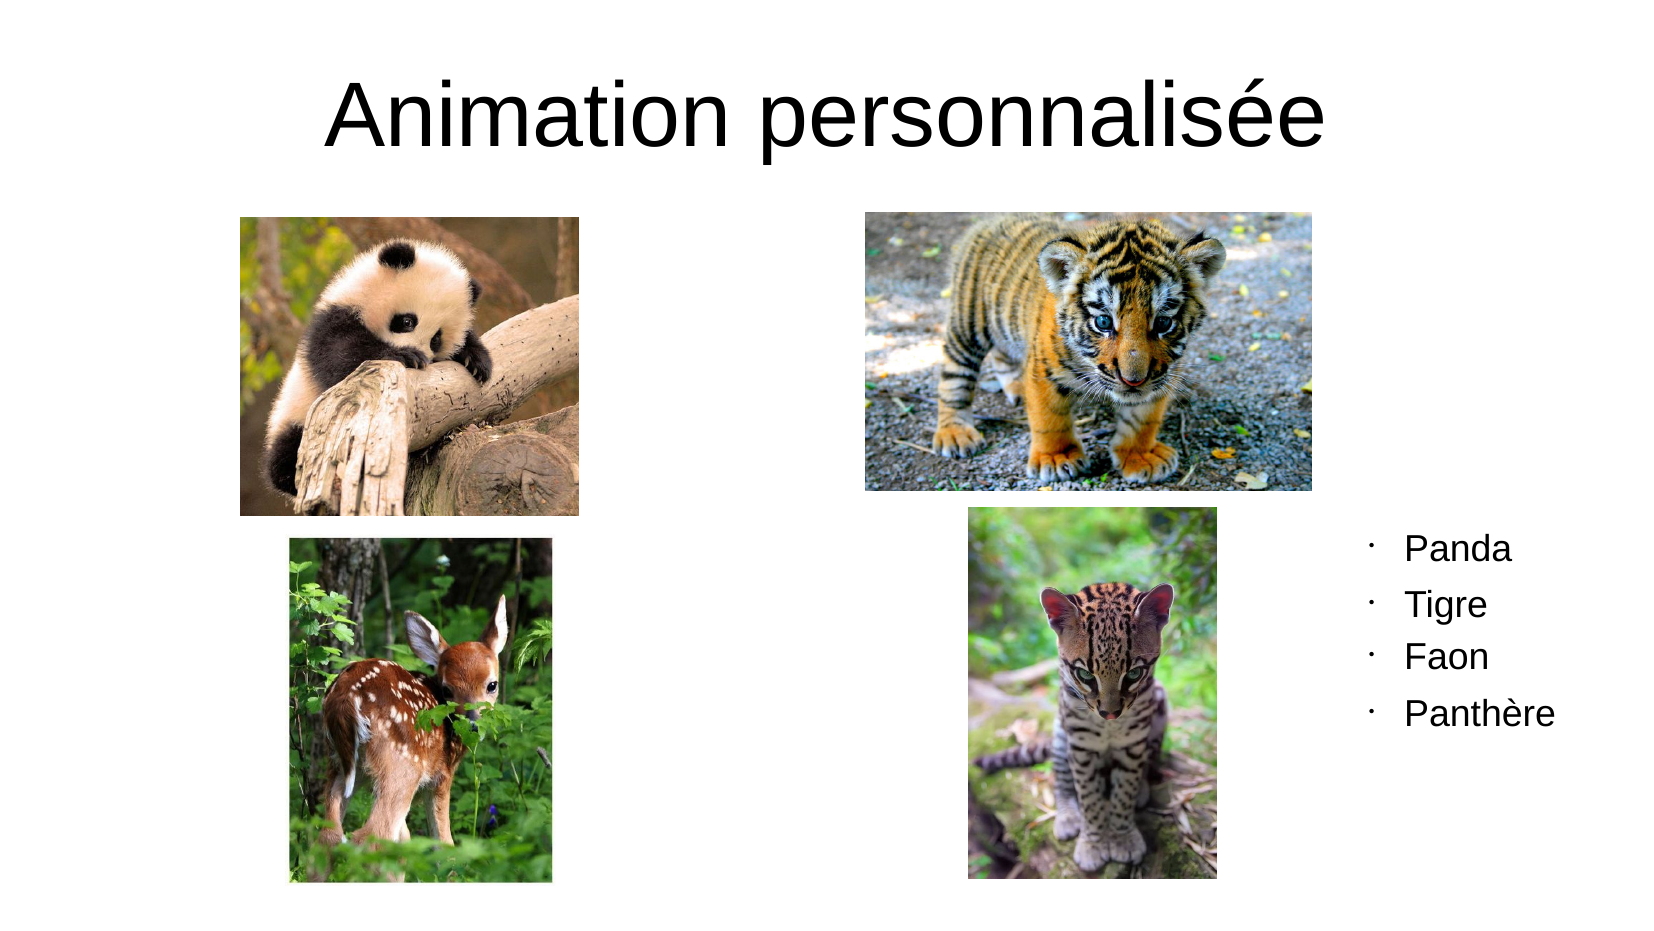

# Animation personnalisée
Panda
Tigre
Faon
Panthère